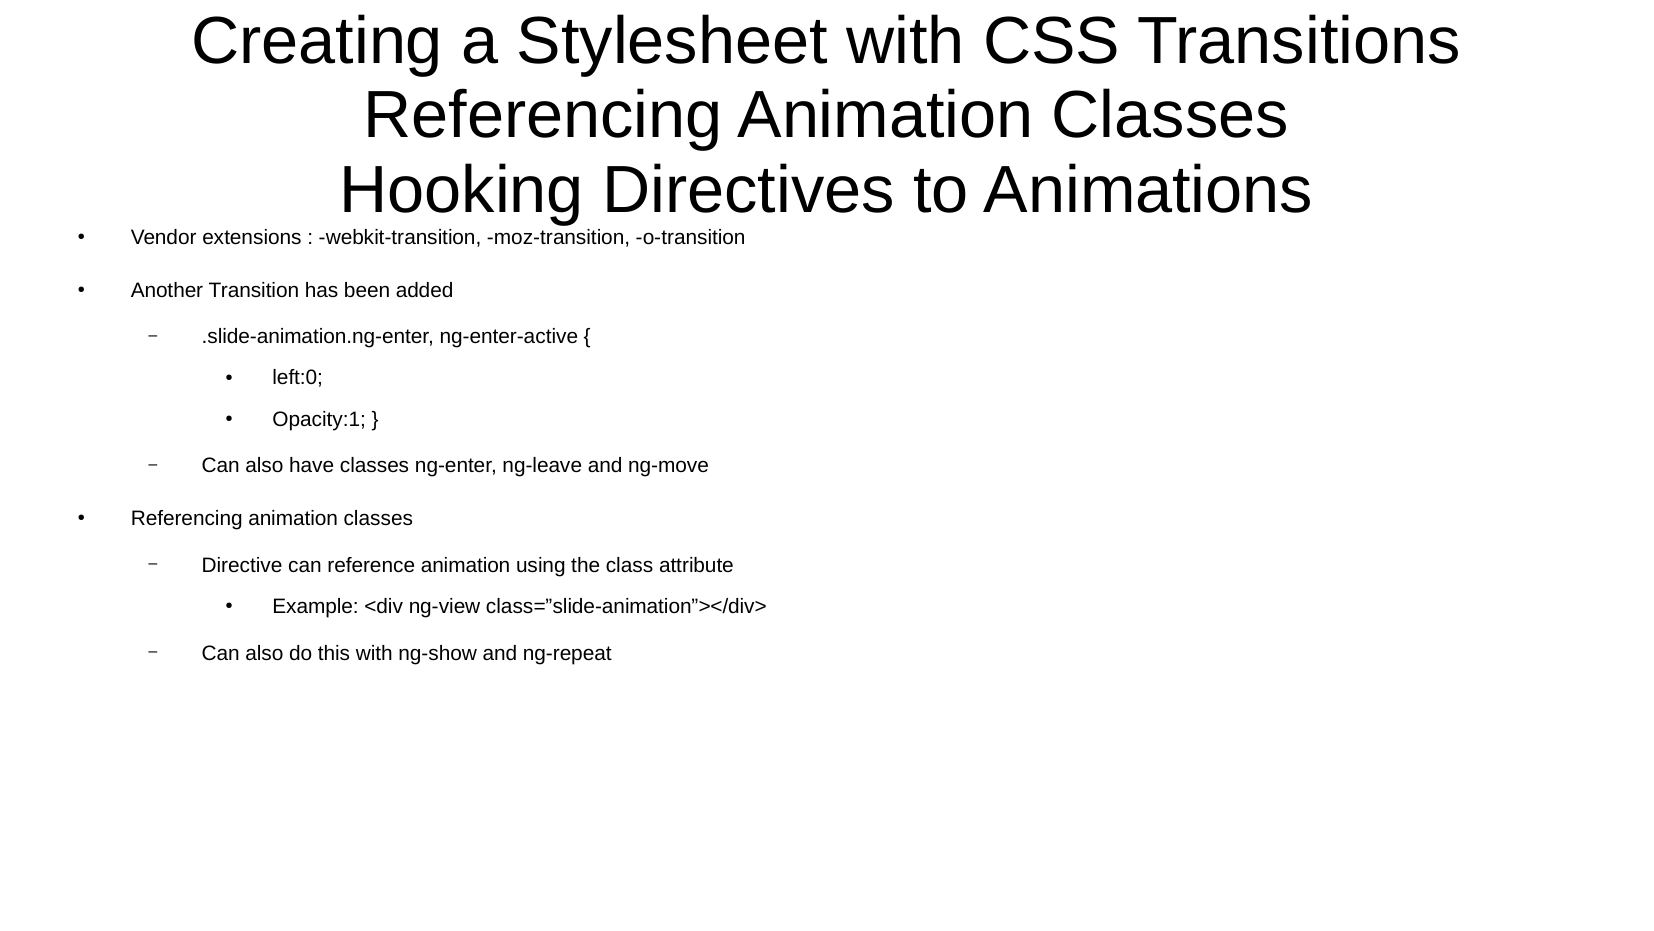

# Creating a Stylesheet with CSS Transitions Referencing Animation Classes Hooking Directives to Animations
Vendor extensions : -webkit-transition, -moz-transition, -o-transition
Another Transition has been added
.slide-animation.ng-enter, ng-enter-active {
left:0;
Opacity:1; }
Can also have classes ng-enter, ng-leave and ng-move
Referencing animation classes
Directive can reference animation using the class attribute
Example: <div ng-view class=”slide-animation”></div>
Can also do this with ng-show and ng-repeat